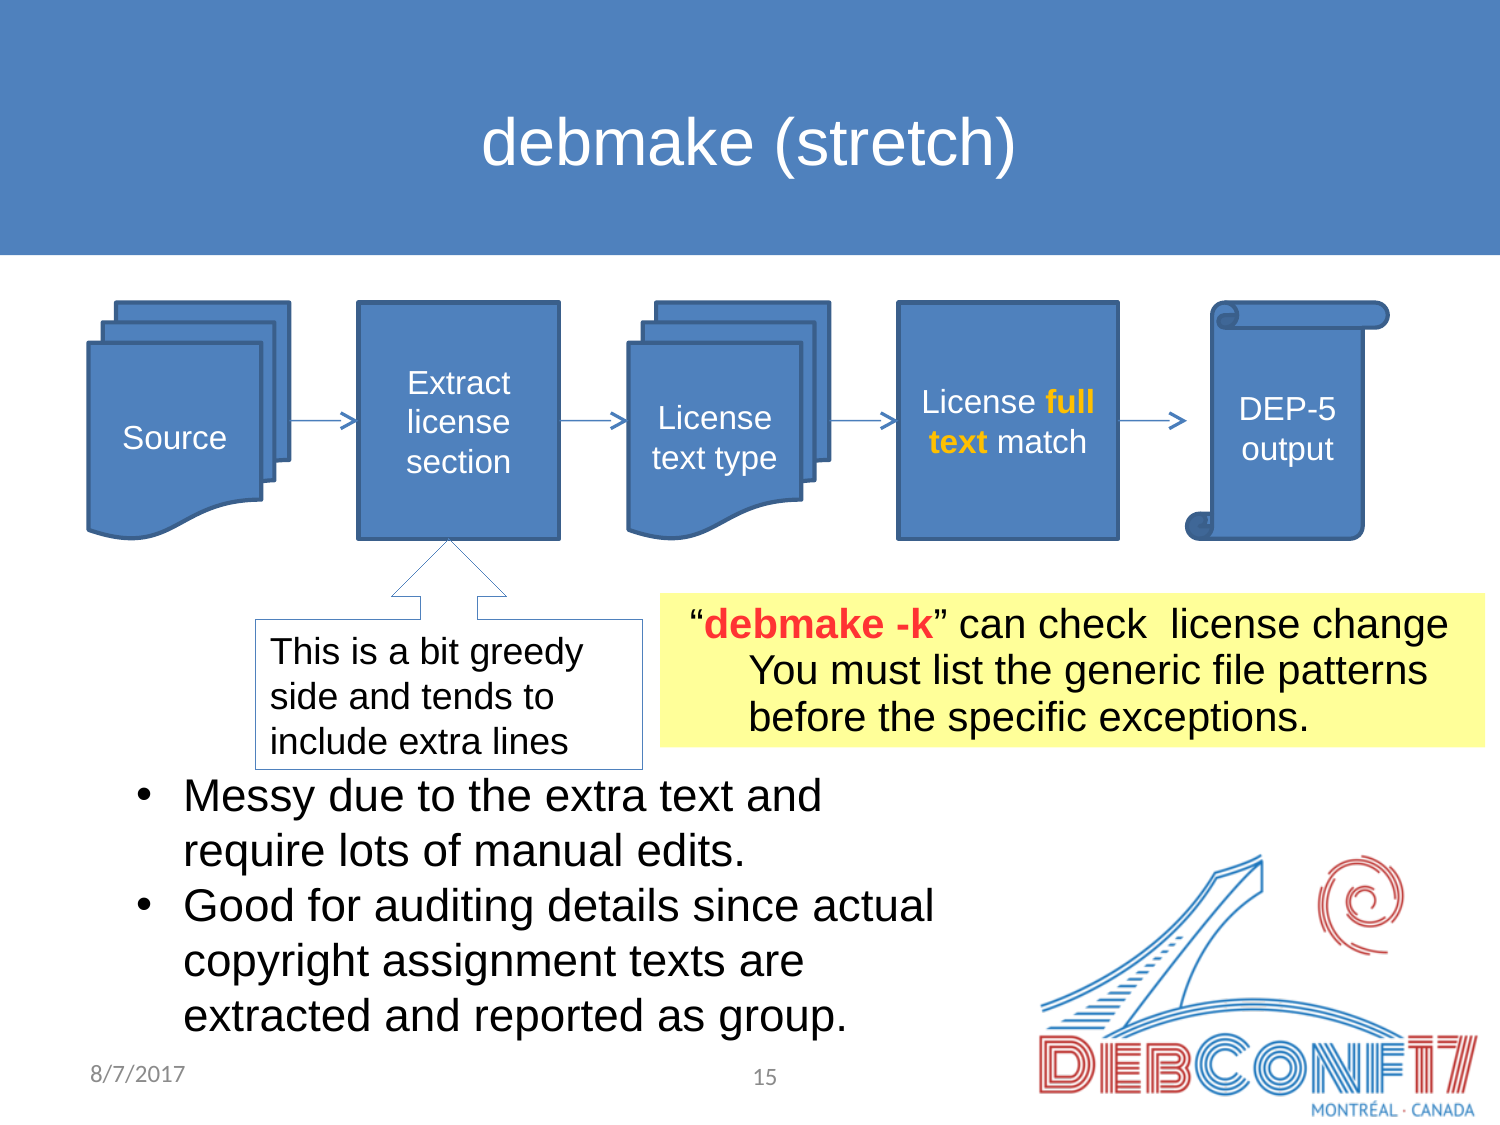

# debmake (stretch)
Source
Extract license section
License text type
License full text match
DEP-5 output
This is a bit greedy side and tends to include extra lines
“debmake -k” can check license change
You must list the generic file patterns before the specific exceptions.
Messy due to the extra text and require lots of manual edits.
Good for auditing details since actual copyright assignment texts are extracted and reported as group.
8/7/2017